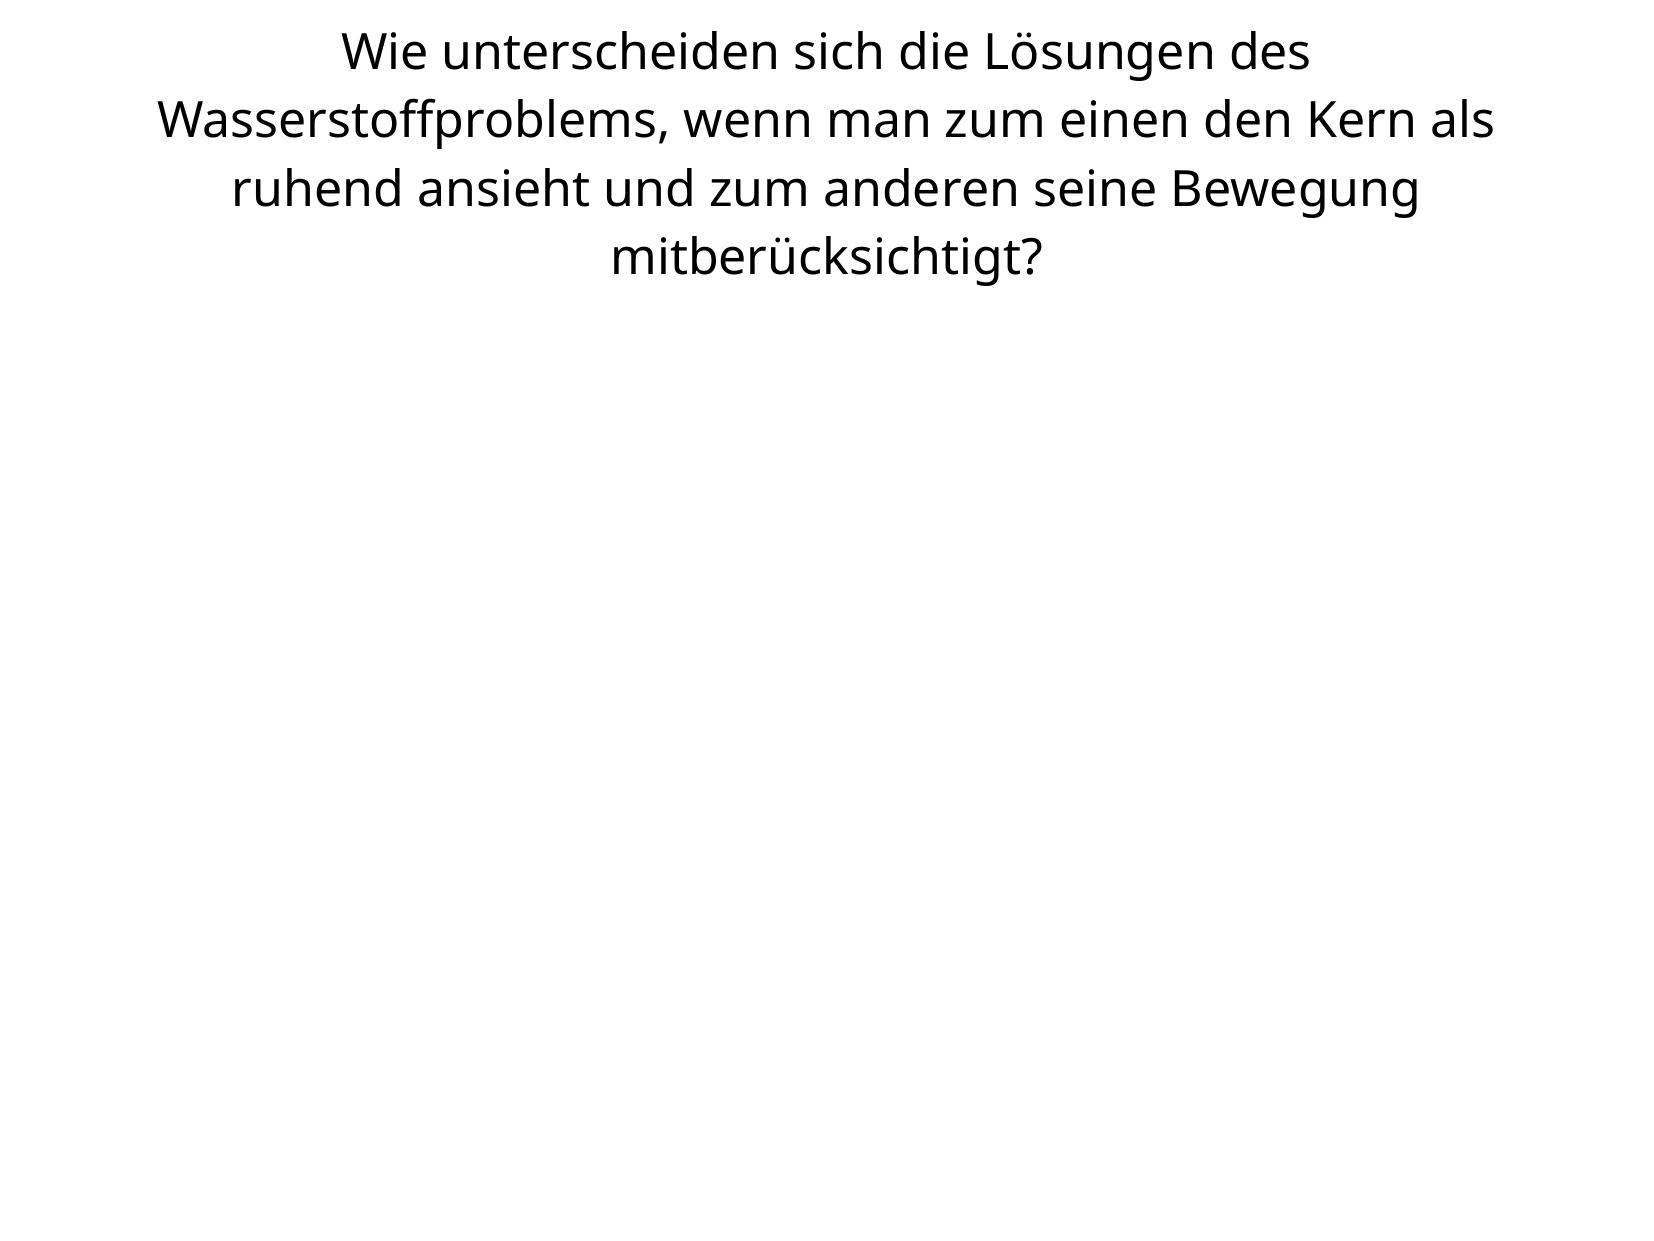

# Wie unterscheiden sich die Lösungen des Wasserstoffproblems, wenn man zum einen den Kern als ruhend ansieht und zum anderen seine Bewegung mitberücksichtigt?